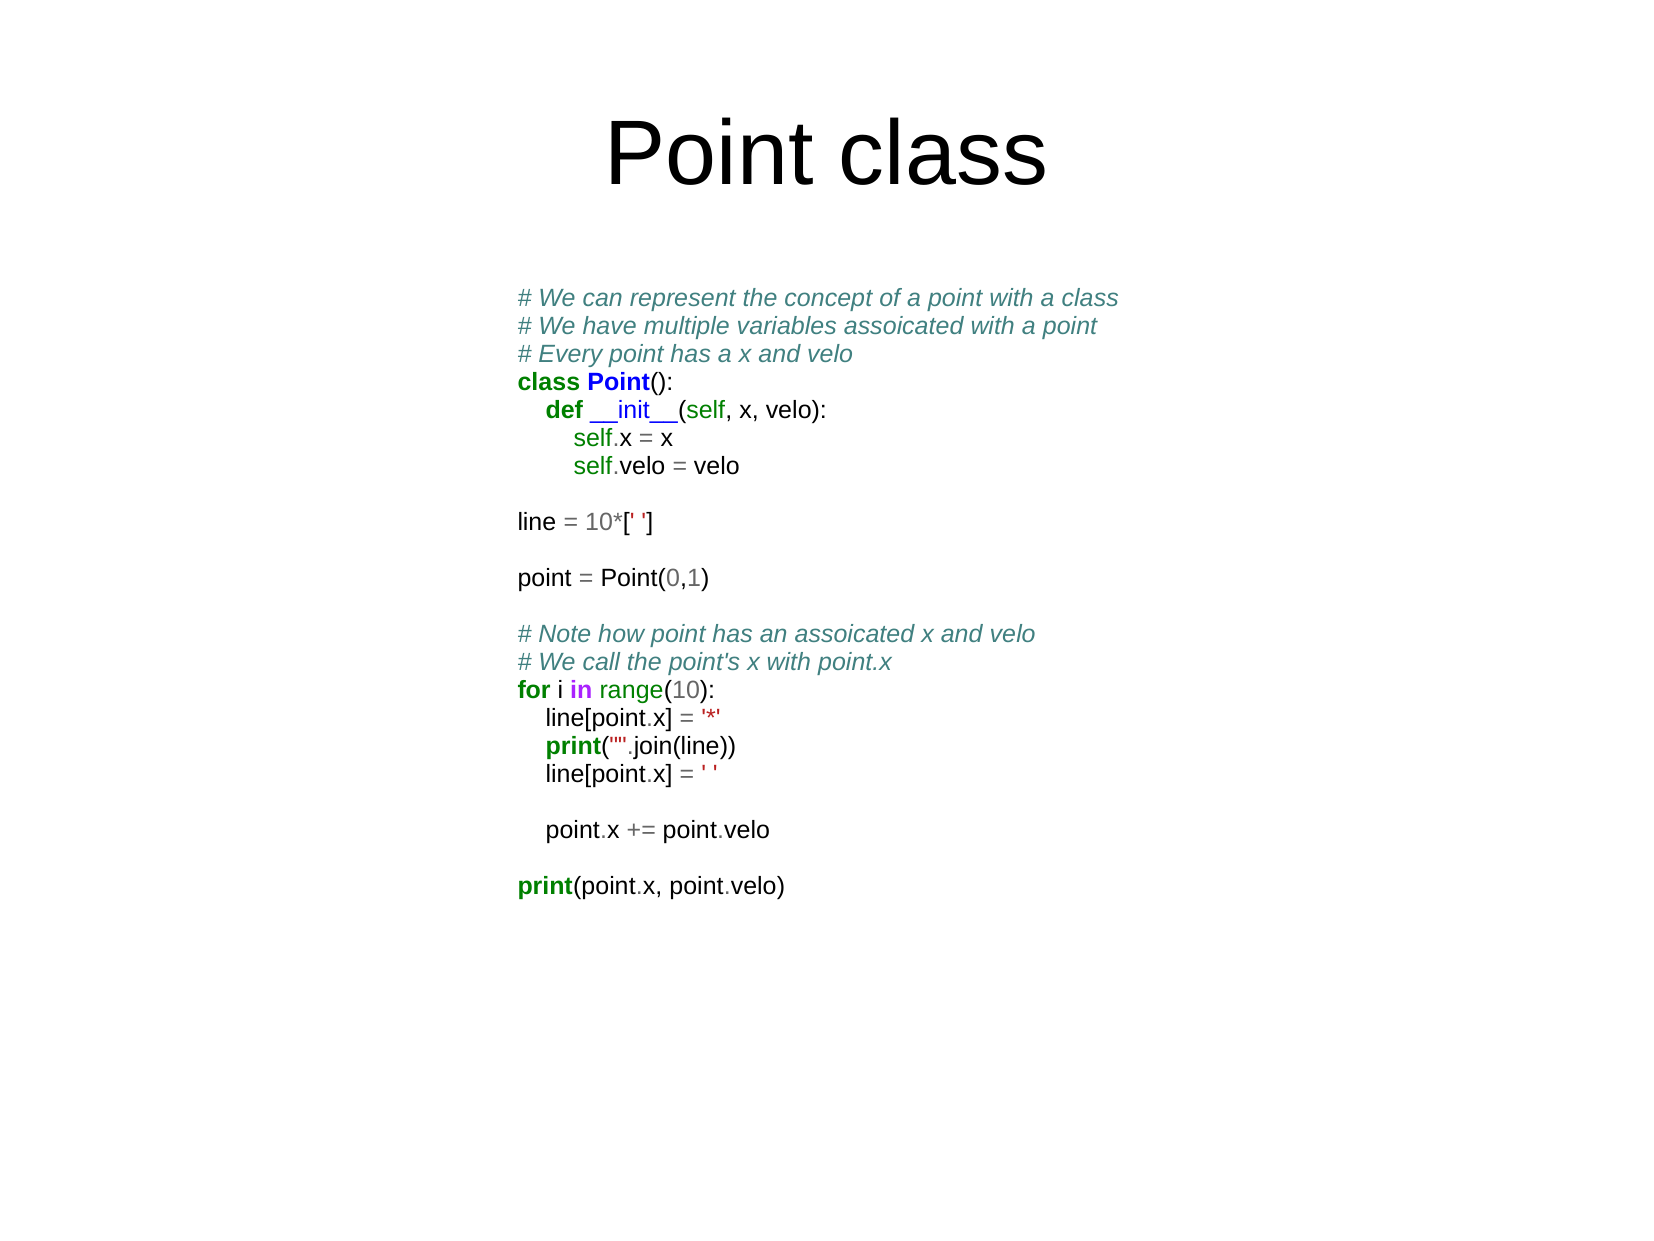

# Point class
# We can represent the concept of a point with a class
# We have multiple variables assoicated with a point
# Every point has a x and velo
class Point():
 def __init__(self, x, velo):
 self.x = x
 self.velo = velo
line = 10*[' ']
point = Point(0,1)
# Note how point has an assoicated x and velo
# We call the point's x with point.x
for i in range(10):
 line[point.x] = '*'
 print("".join(line))
 line[point.x] = ' '
 point.x += point.velo
print(point.x, point.velo)